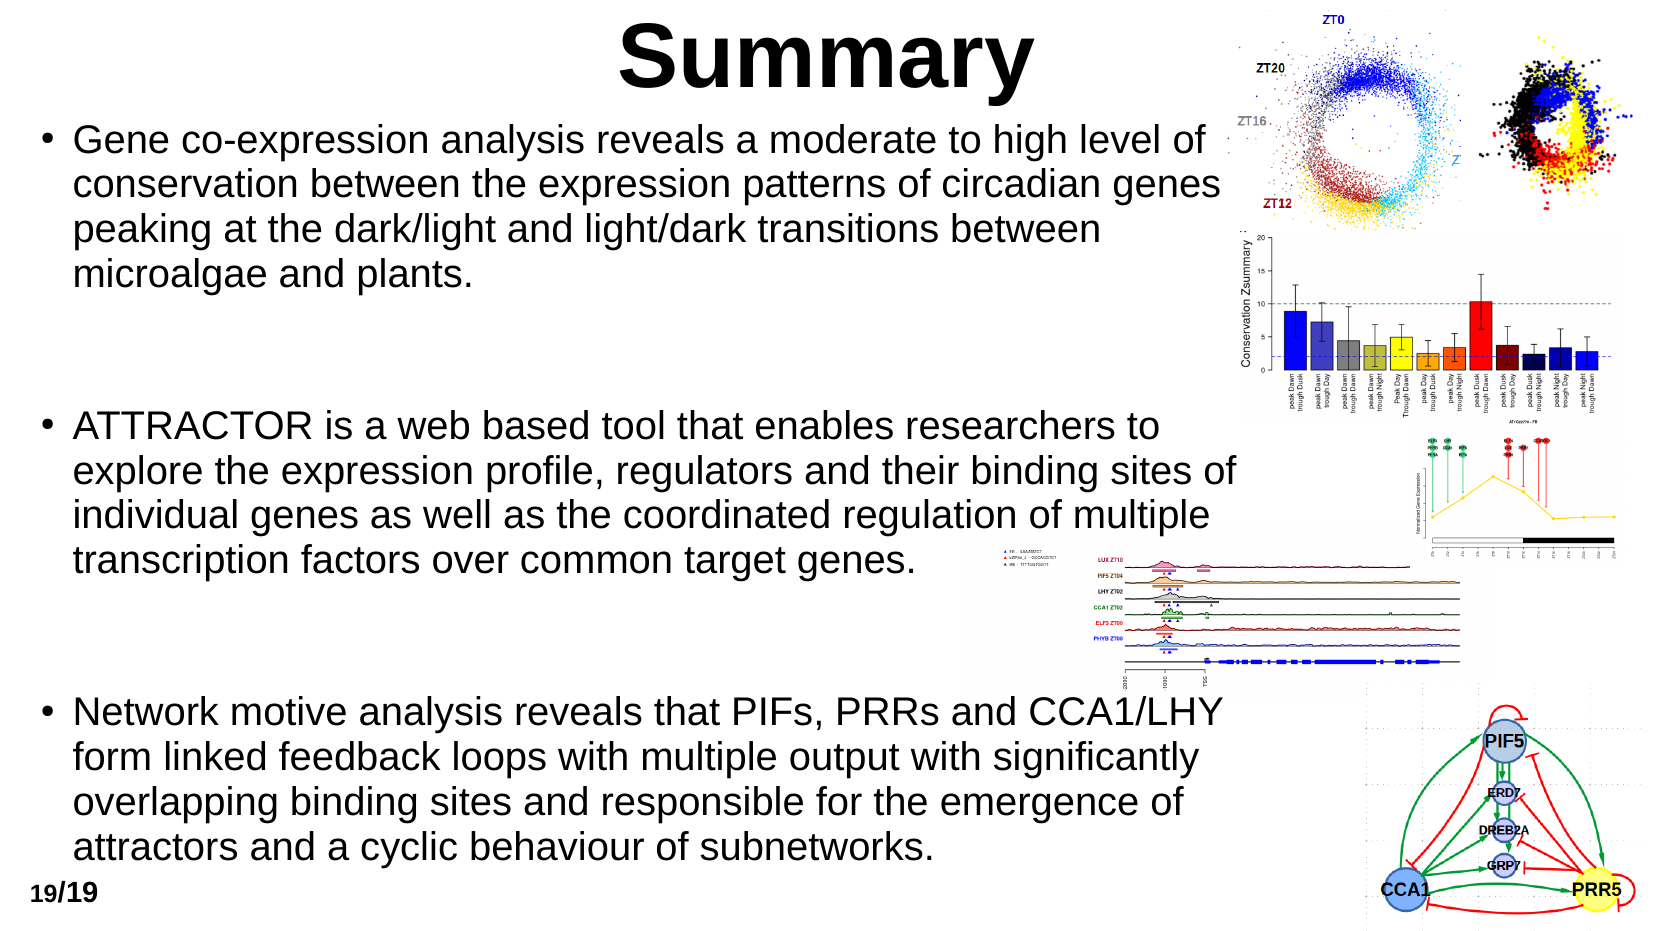

# Summary
Gene co-expression analysis reveals a moderate to high level of conservation between the expression patterns of circadian genes peaking at the dark/light and light/dark transitions between microalgae and plants.
ATTRACTOR is a web based tool that enables researchers to explore the expression profile, regulators and their binding sites of individual genes as well as the coordinated regulation of multiple transcription factors over common target genes.
Network motive analysis reveals that PIFs, PRRs and CCA1/LHY form linked feedback loops with multiple output with significantly overlapping binding sites and responsible for the emergence of attractors and a cyclic behaviour of subnetworks.
 19/19